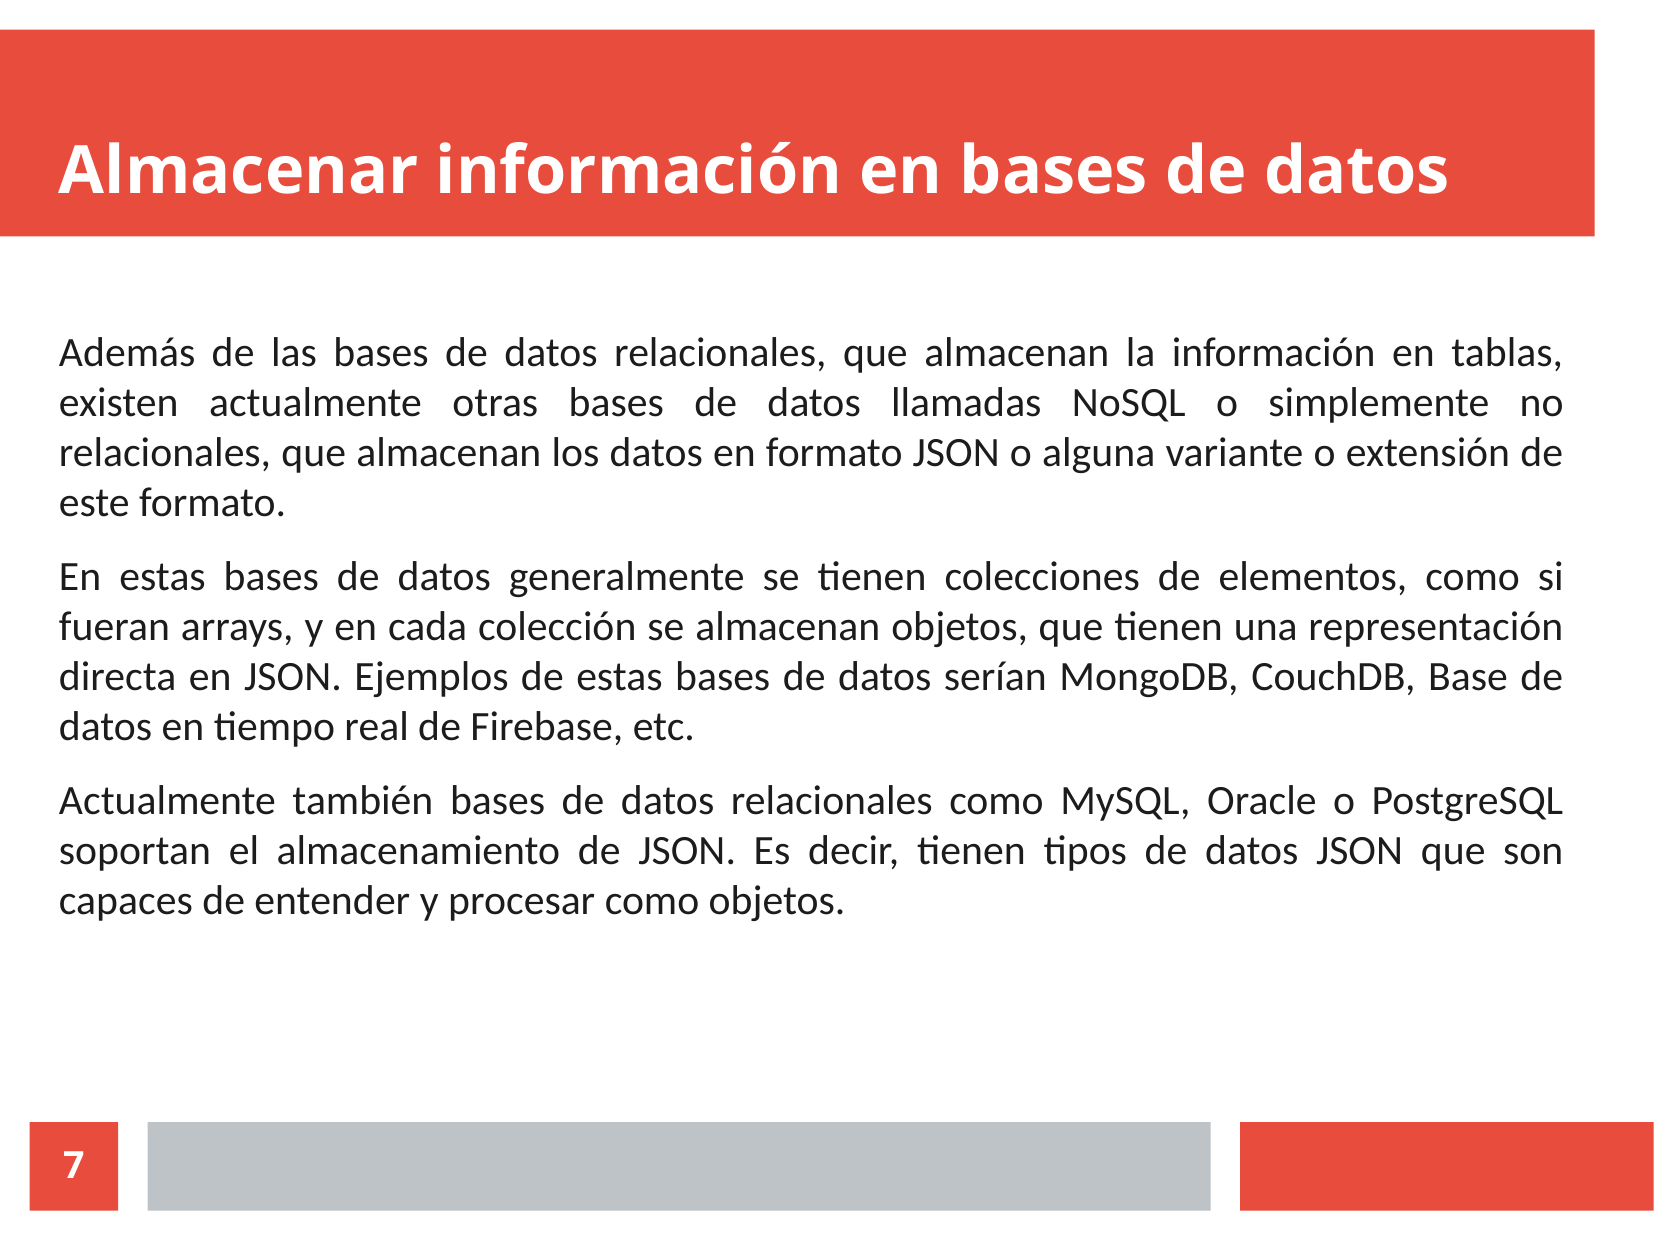

# Almacenar información en bases de datos
Además de las bases de datos relacionales, que almacenan la información en tablas, existen actualmente otras bases de datos llamadas NoSQL o simplemente no relacionales, que almacenan los datos en formato JSON o alguna variante o extensión de este formato.
En estas bases de datos generalmente se tienen colecciones de elementos, como si fueran arrays, y en cada colección se almacenan objetos, que tienen una representación directa en JSON. Ejemplos de estas bases de datos serían MongoDB, CouchDB, Base de datos en tiempo real de Firebase, etc.
Actualmente también bases de datos relacionales como MySQL, Oracle o PostgreSQL soportan el almacenamiento de JSON. Es decir, tienen tipos de datos JSON que son capaces de entender y procesar como objetos.